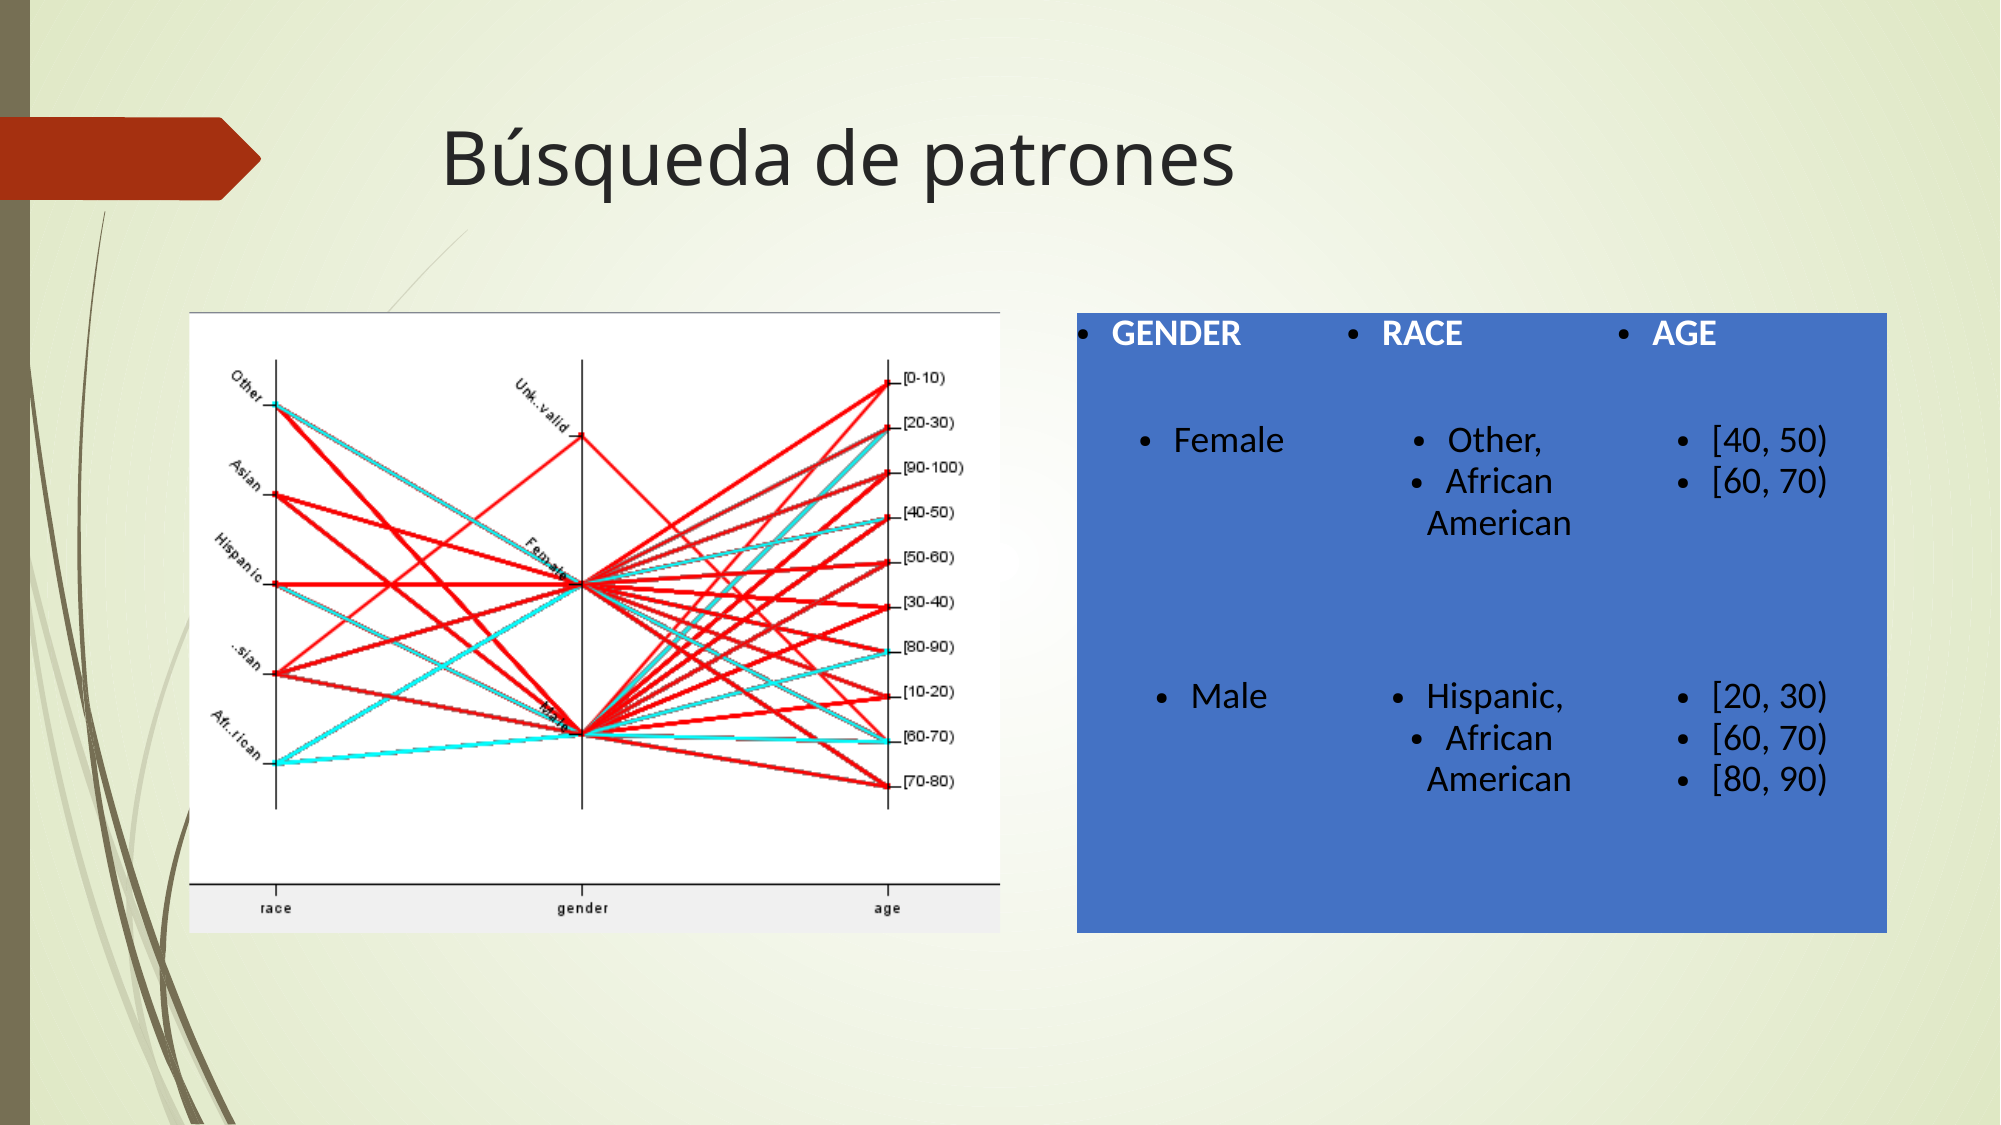

# Búsqueda de patrones
| GENDER | RACE | AGE |
| --- | --- | --- |
| Female | Other, African American | [40, 50) [60, 70) |
| Male | Hispanic, African American | [20, 30) [60, 70) [80, 90) |